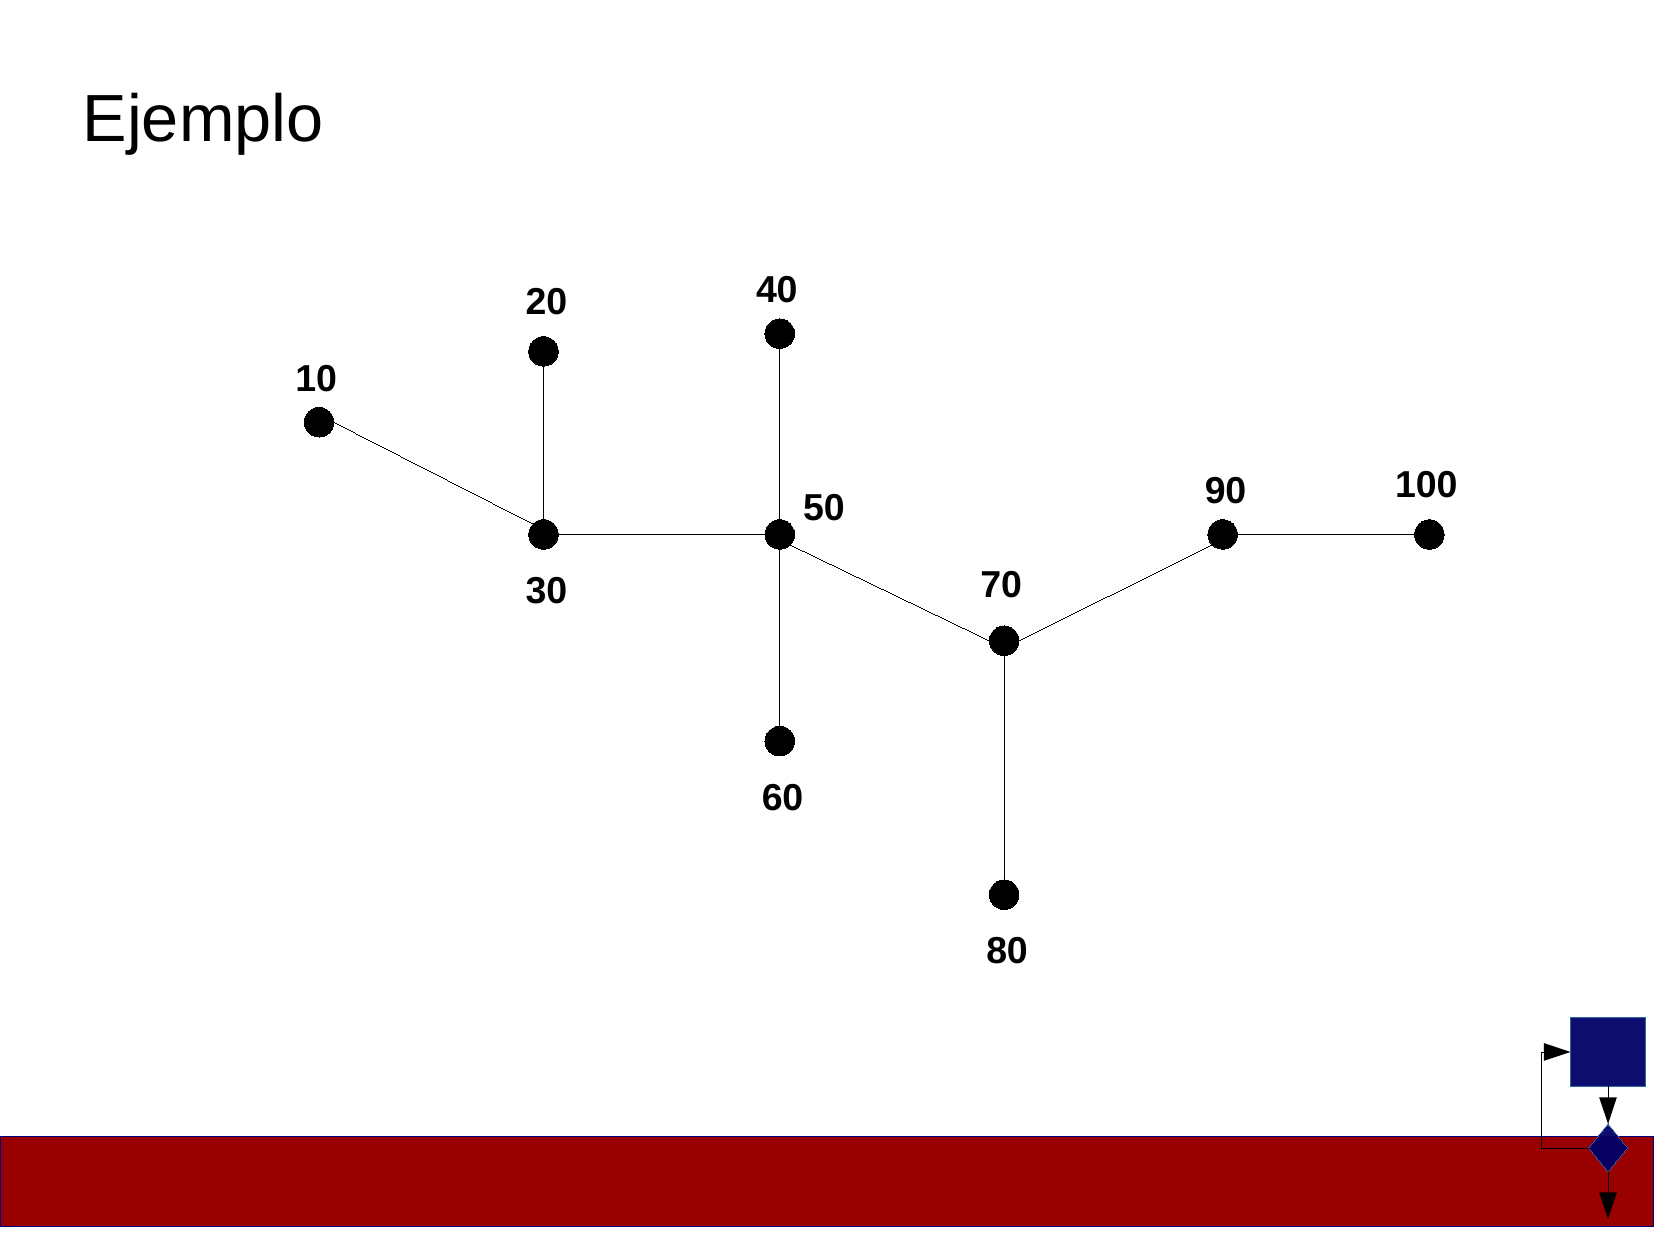

# Ejemplo
40
20
10
100
90
50
70
30
60
80